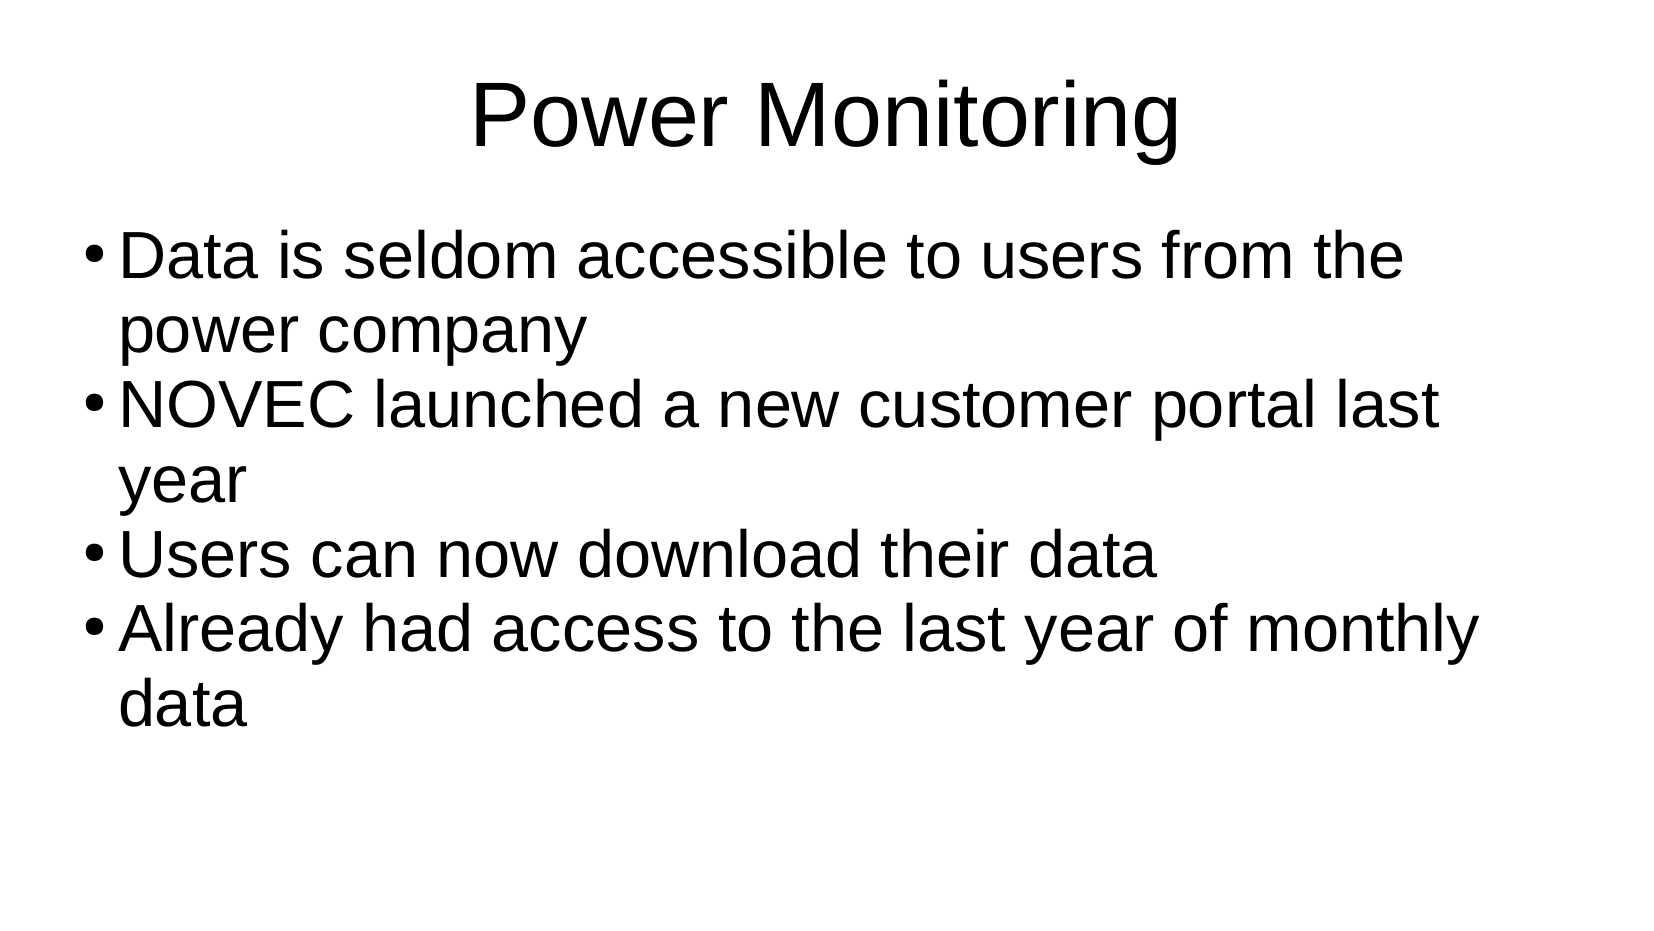

Power Monitoring
# Data is seldom accessible to users from the power company
NOVEC launched a new customer portal last year
Users can now download their data
Already had access to the last year of monthly data